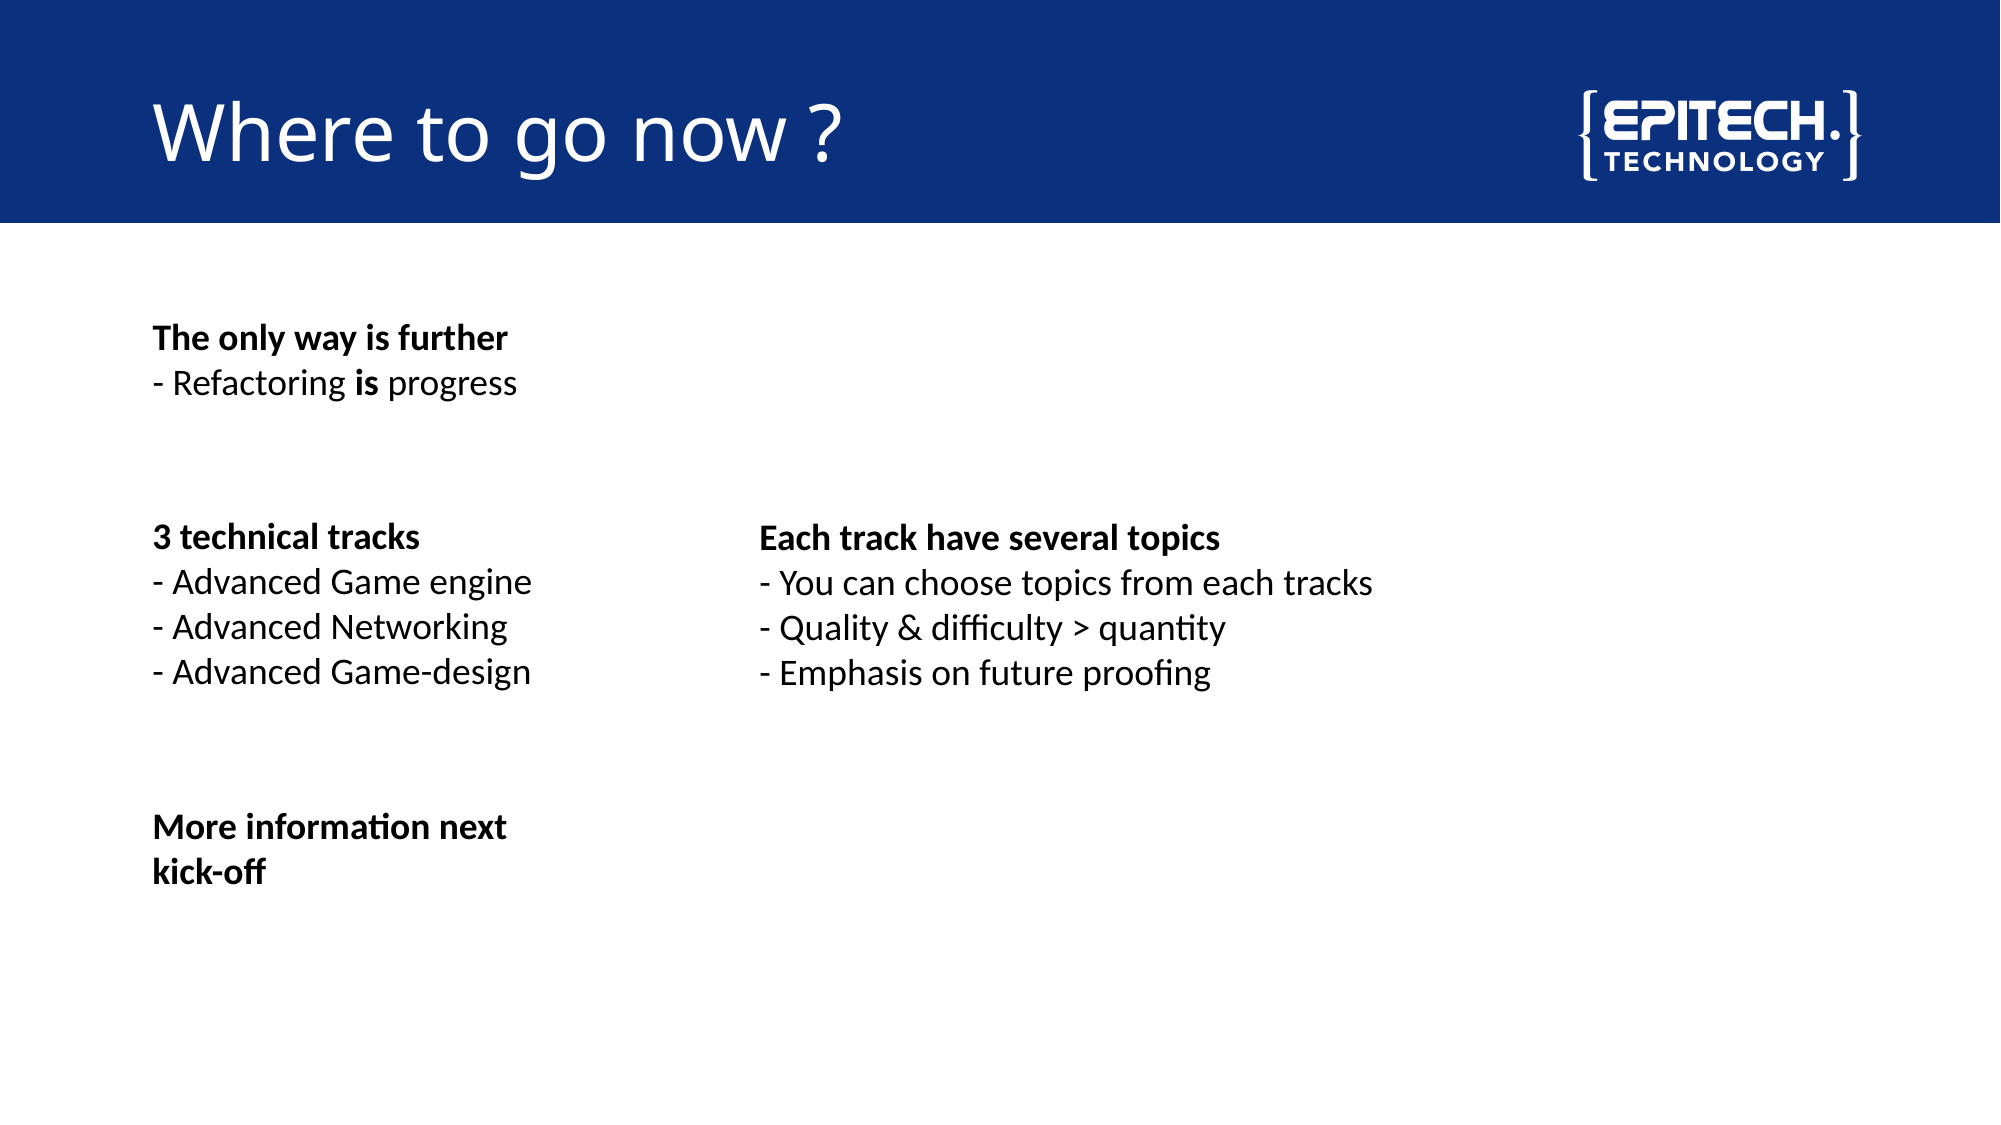

# Where to go now ?
The only way is further
- Refactoring is progress
3 technical tracks​
- Advanced Game engine​
- Advanced Networking​
- Advanced Game-design​
Each track have several topics​
- You can choose topics from each tracks​
- Quality & difficulty > quantity​
- Emphasis on future proofing​
​
More information next kick-off​